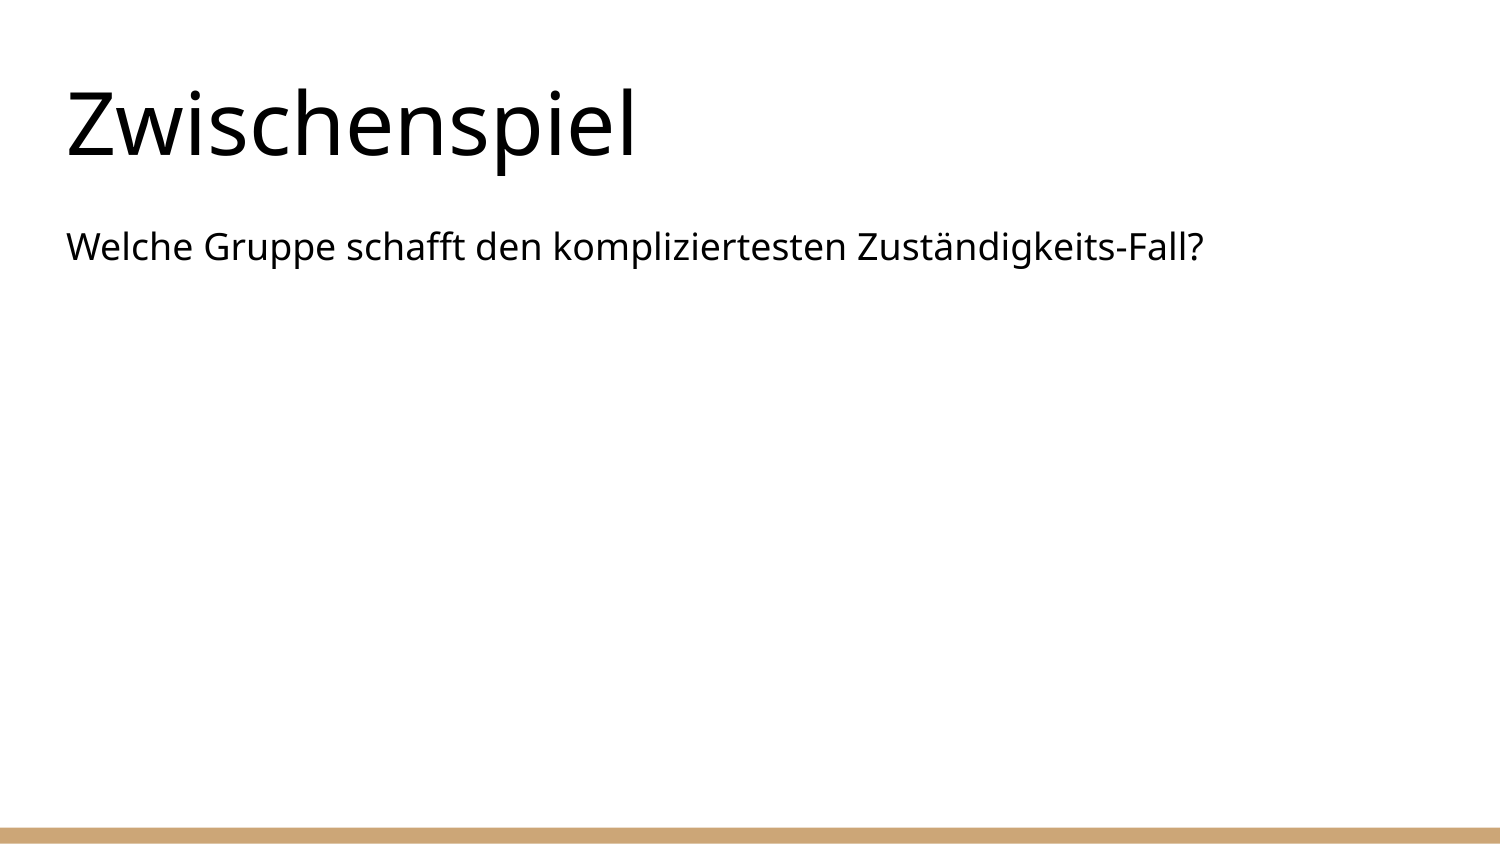

# Zwischenspiel
Welche Gruppe schafft den kompliziertesten Zuständigkeits-Fall?